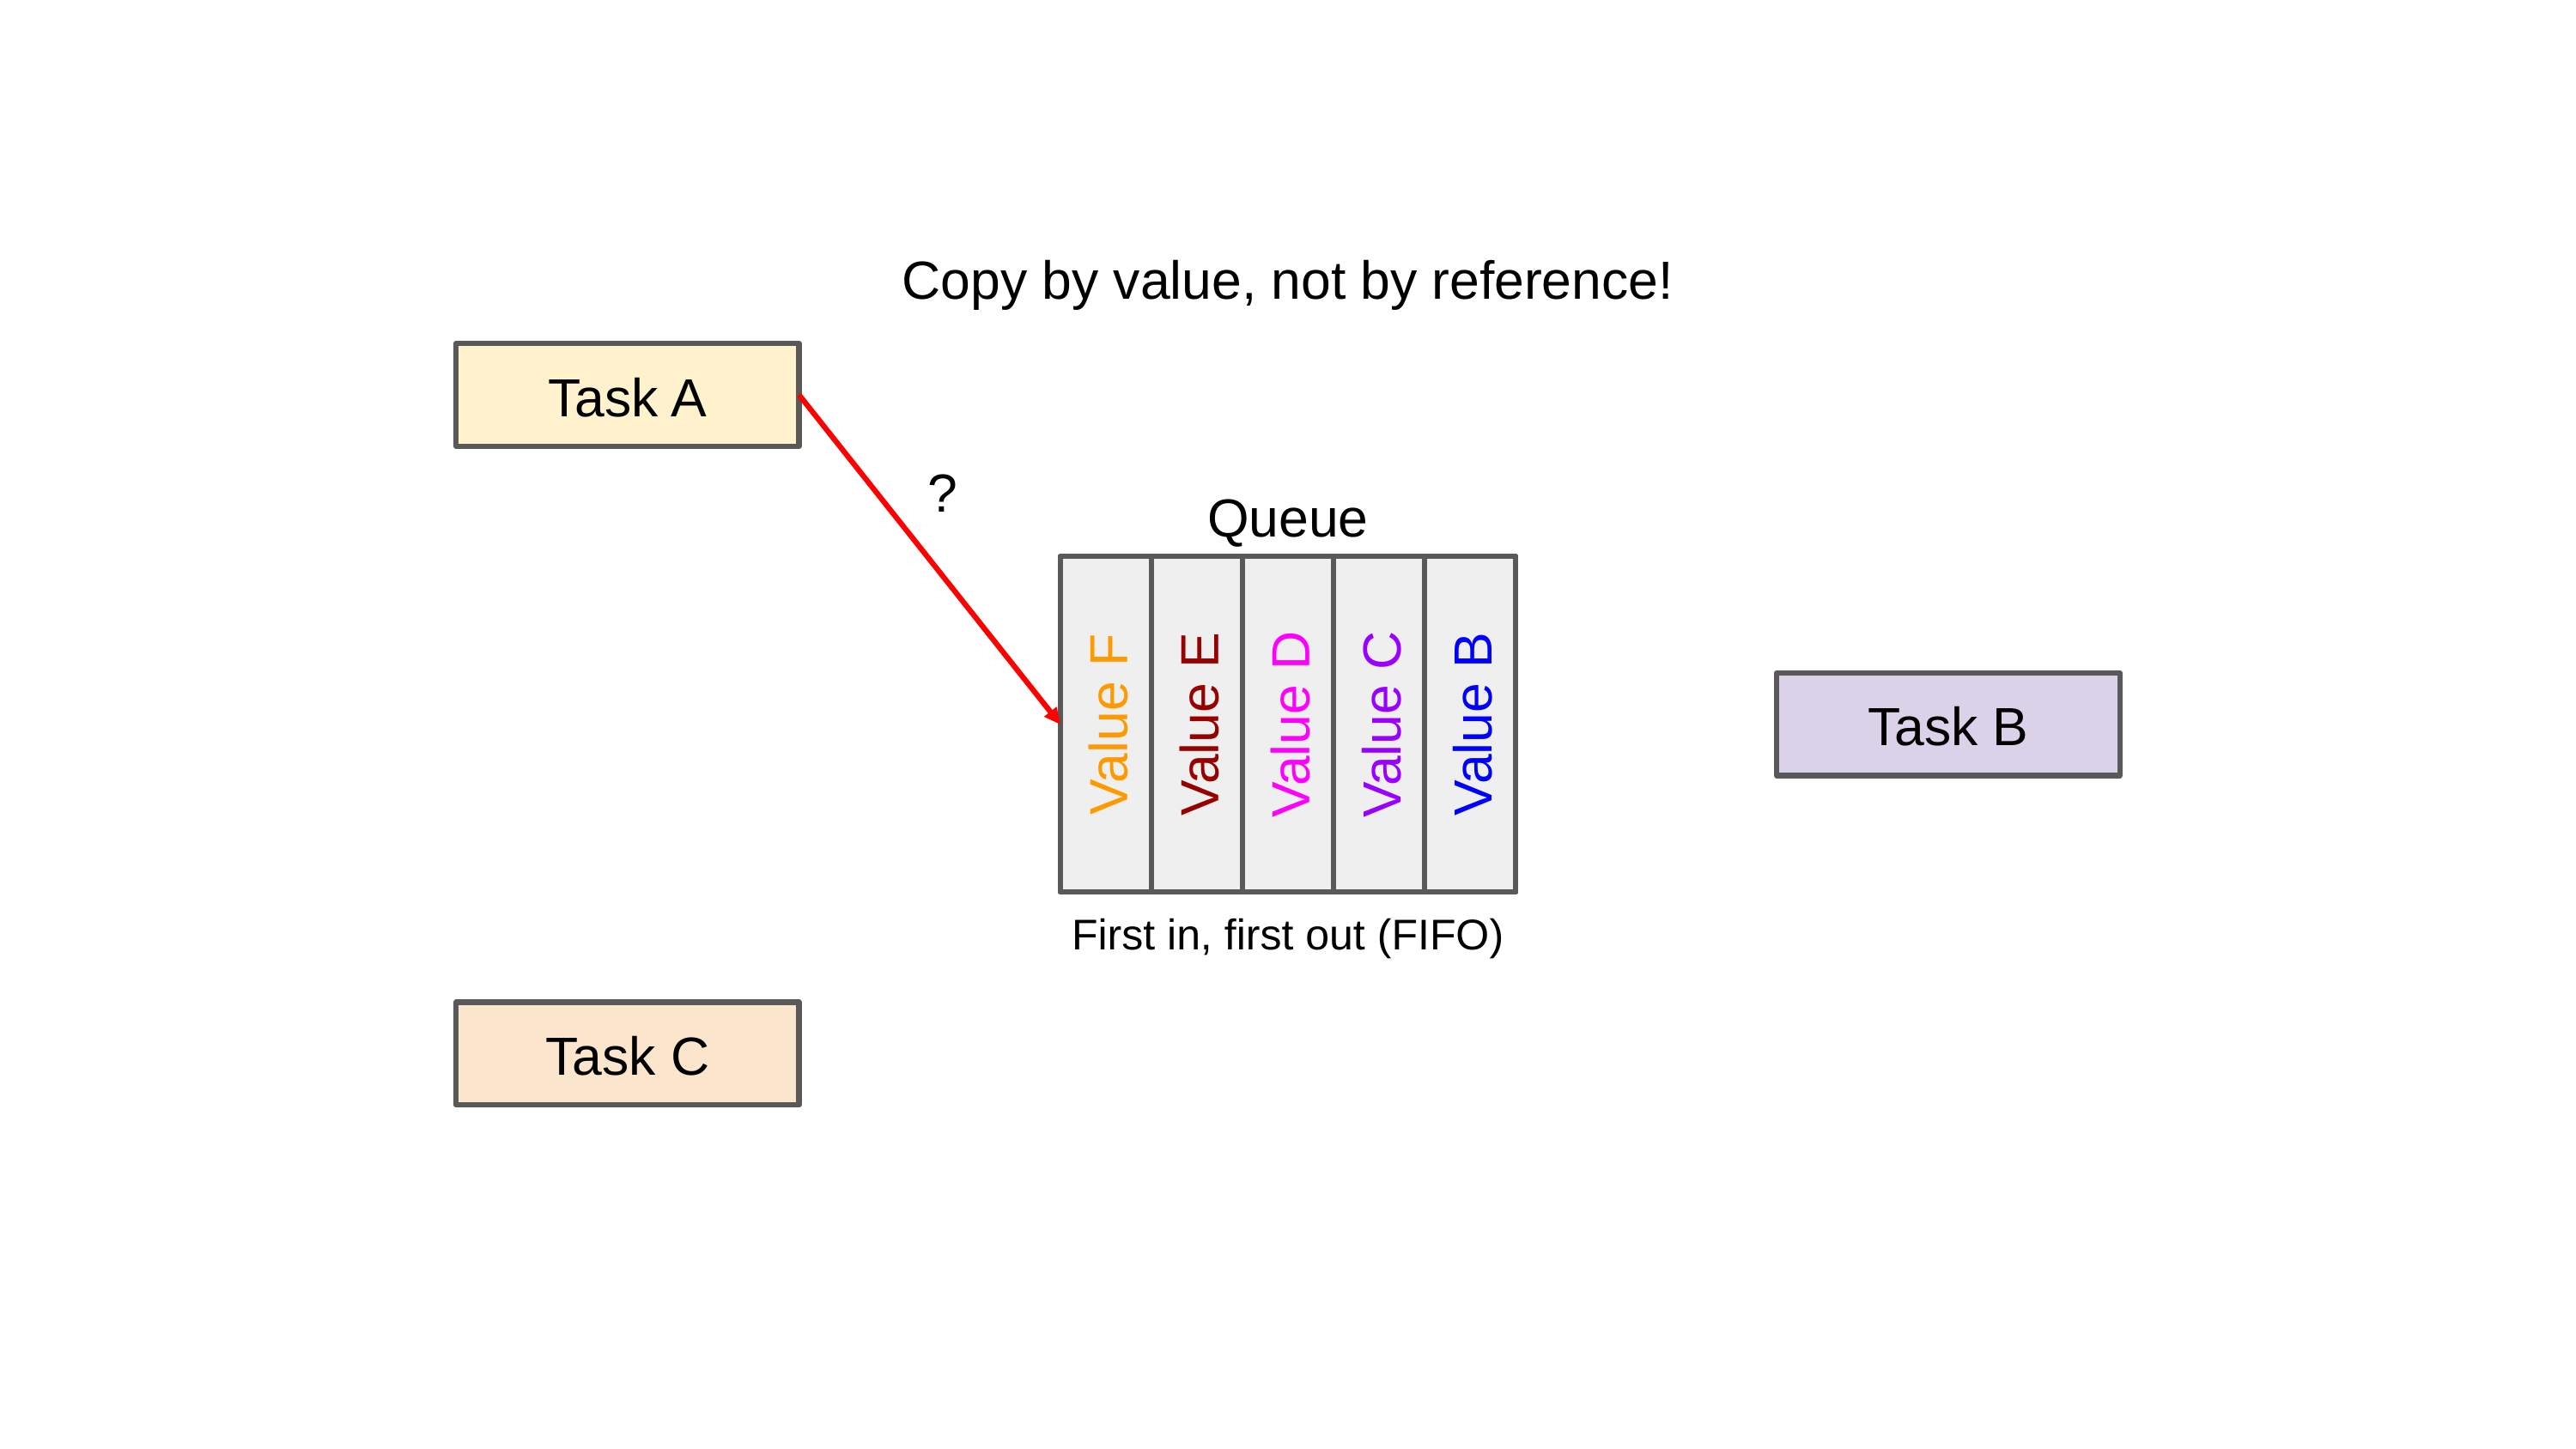

Copy by value, not by reference!
Task A
?
Queue
Task B
Value F
Value E
Value D
Value C
Value A
Value B
First in, first out (FIFO)
Task C